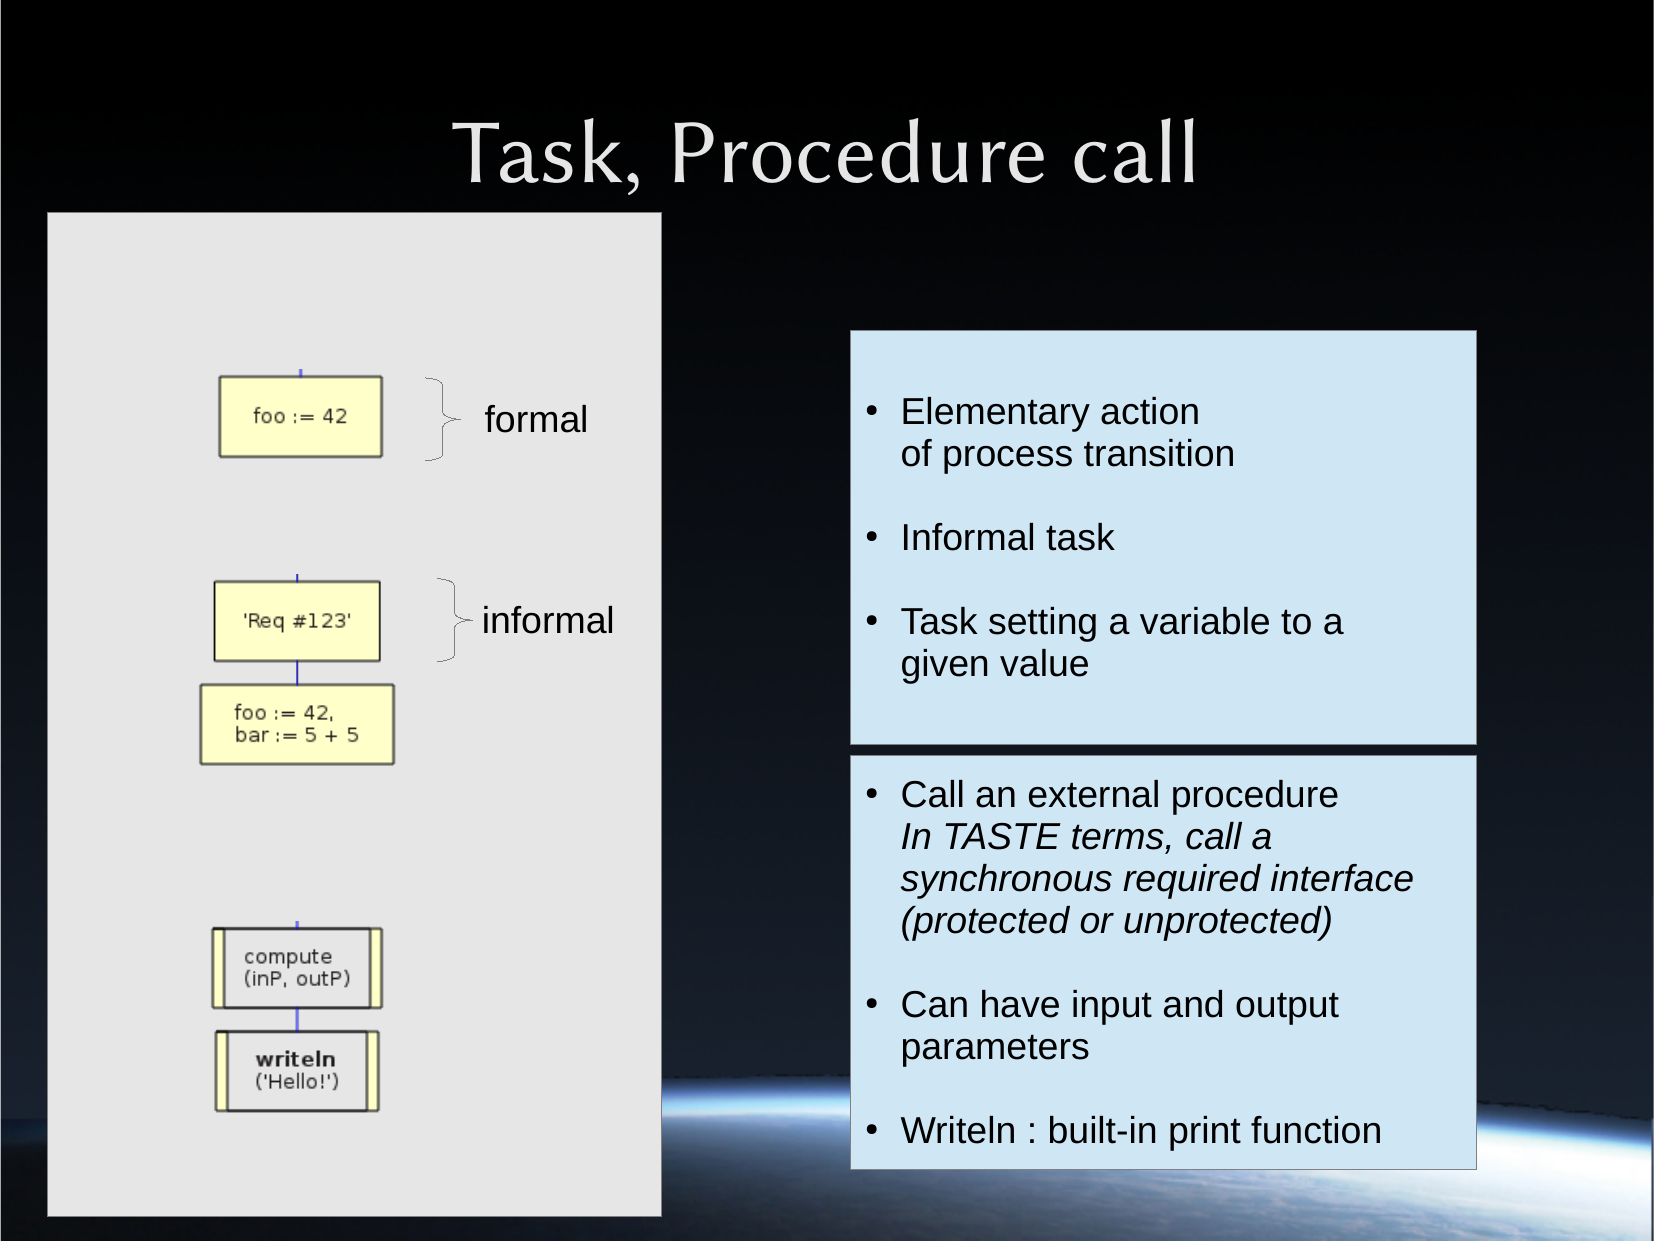

# Task, Procedure call
Elementary action
of process transition
Informal task
Task setting a variable to a
given value
 formal
 informal
Call an external procedure
In TASTE terms, call a
synchronous required interface
(protected or unprotected)
Can have input and output
parameters
Writeln : built-in print function